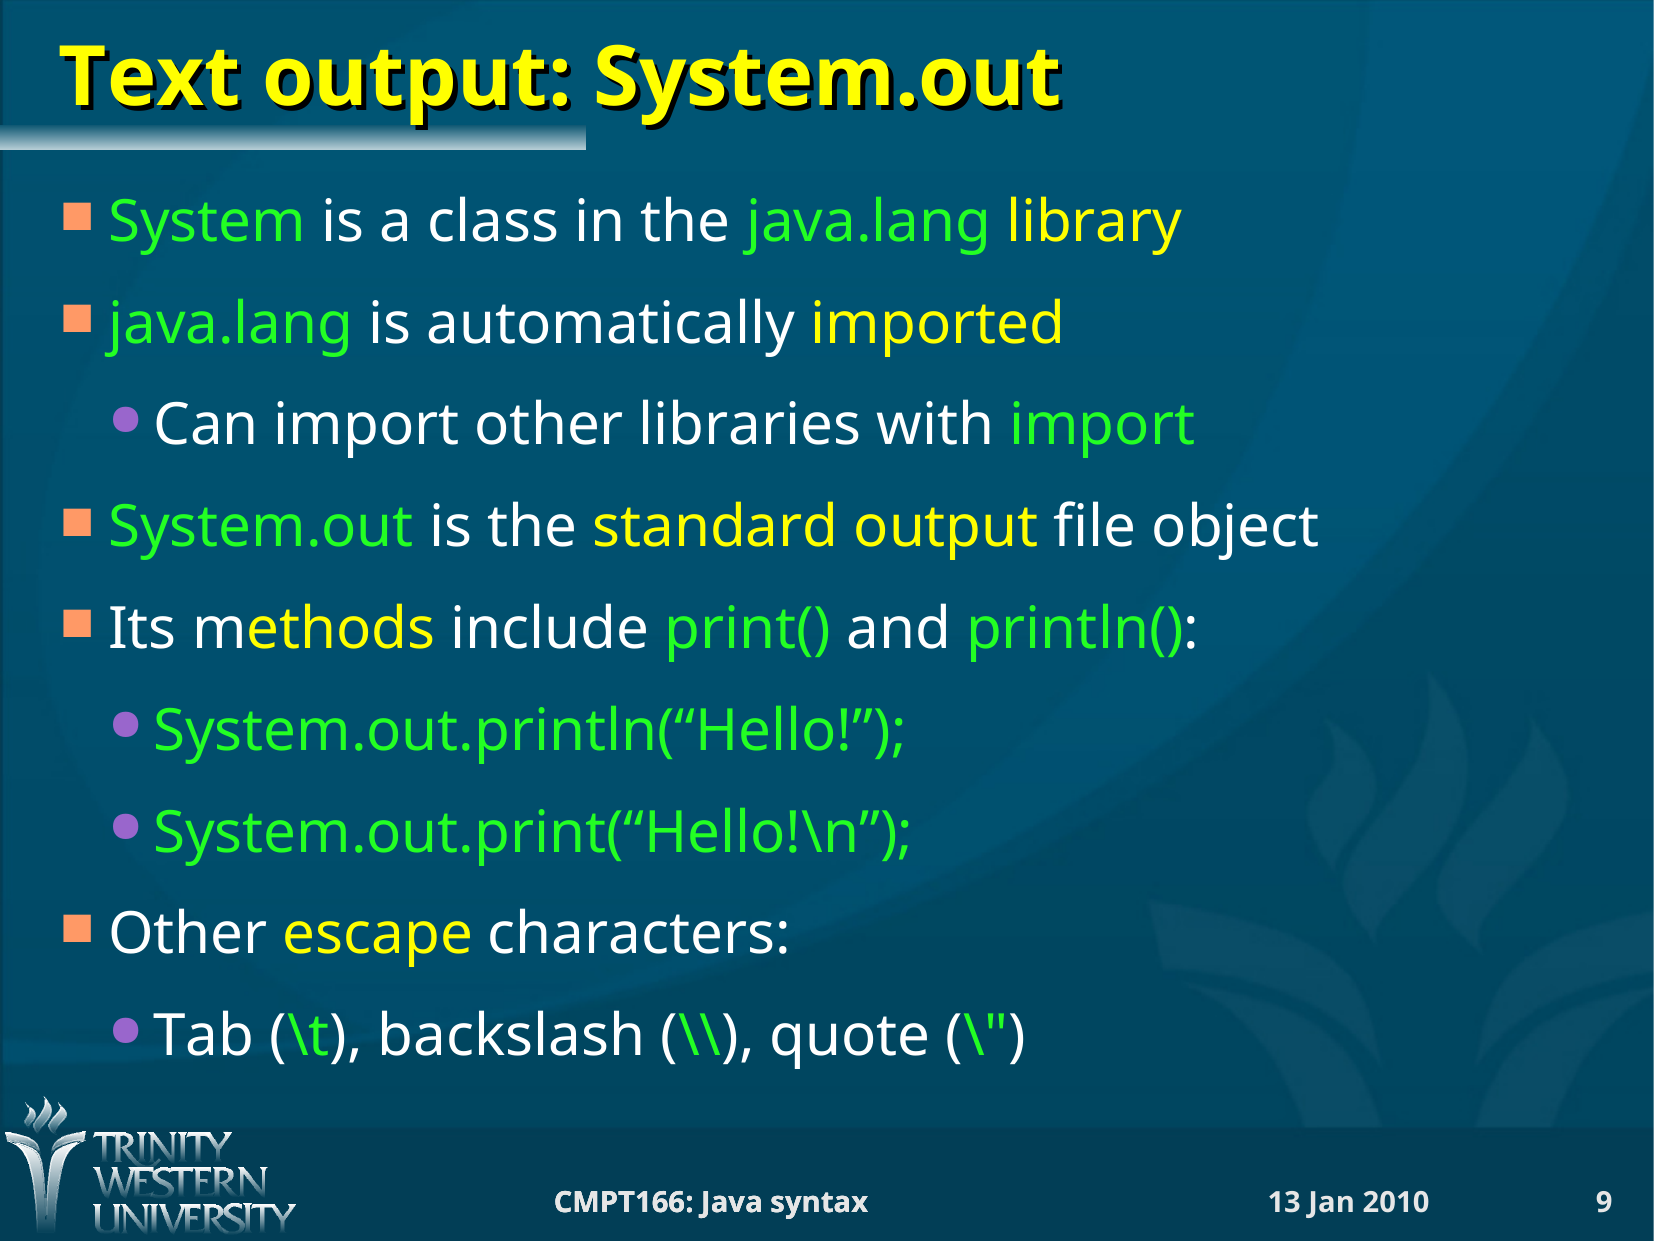

# Text output: System.out
System is a class in the java.lang library
java.lang is automatically imported
Can import other libraries with import
System.out is the standard output file object
Its methods include print() and println():
System.out.println(“Hello!”);
System.out.print(“Hello!\n”);
Other escape characters:
Tab (\t), backslash (\\), quote (\")
CMPT166: Java syntax
13 Jan 2010
9